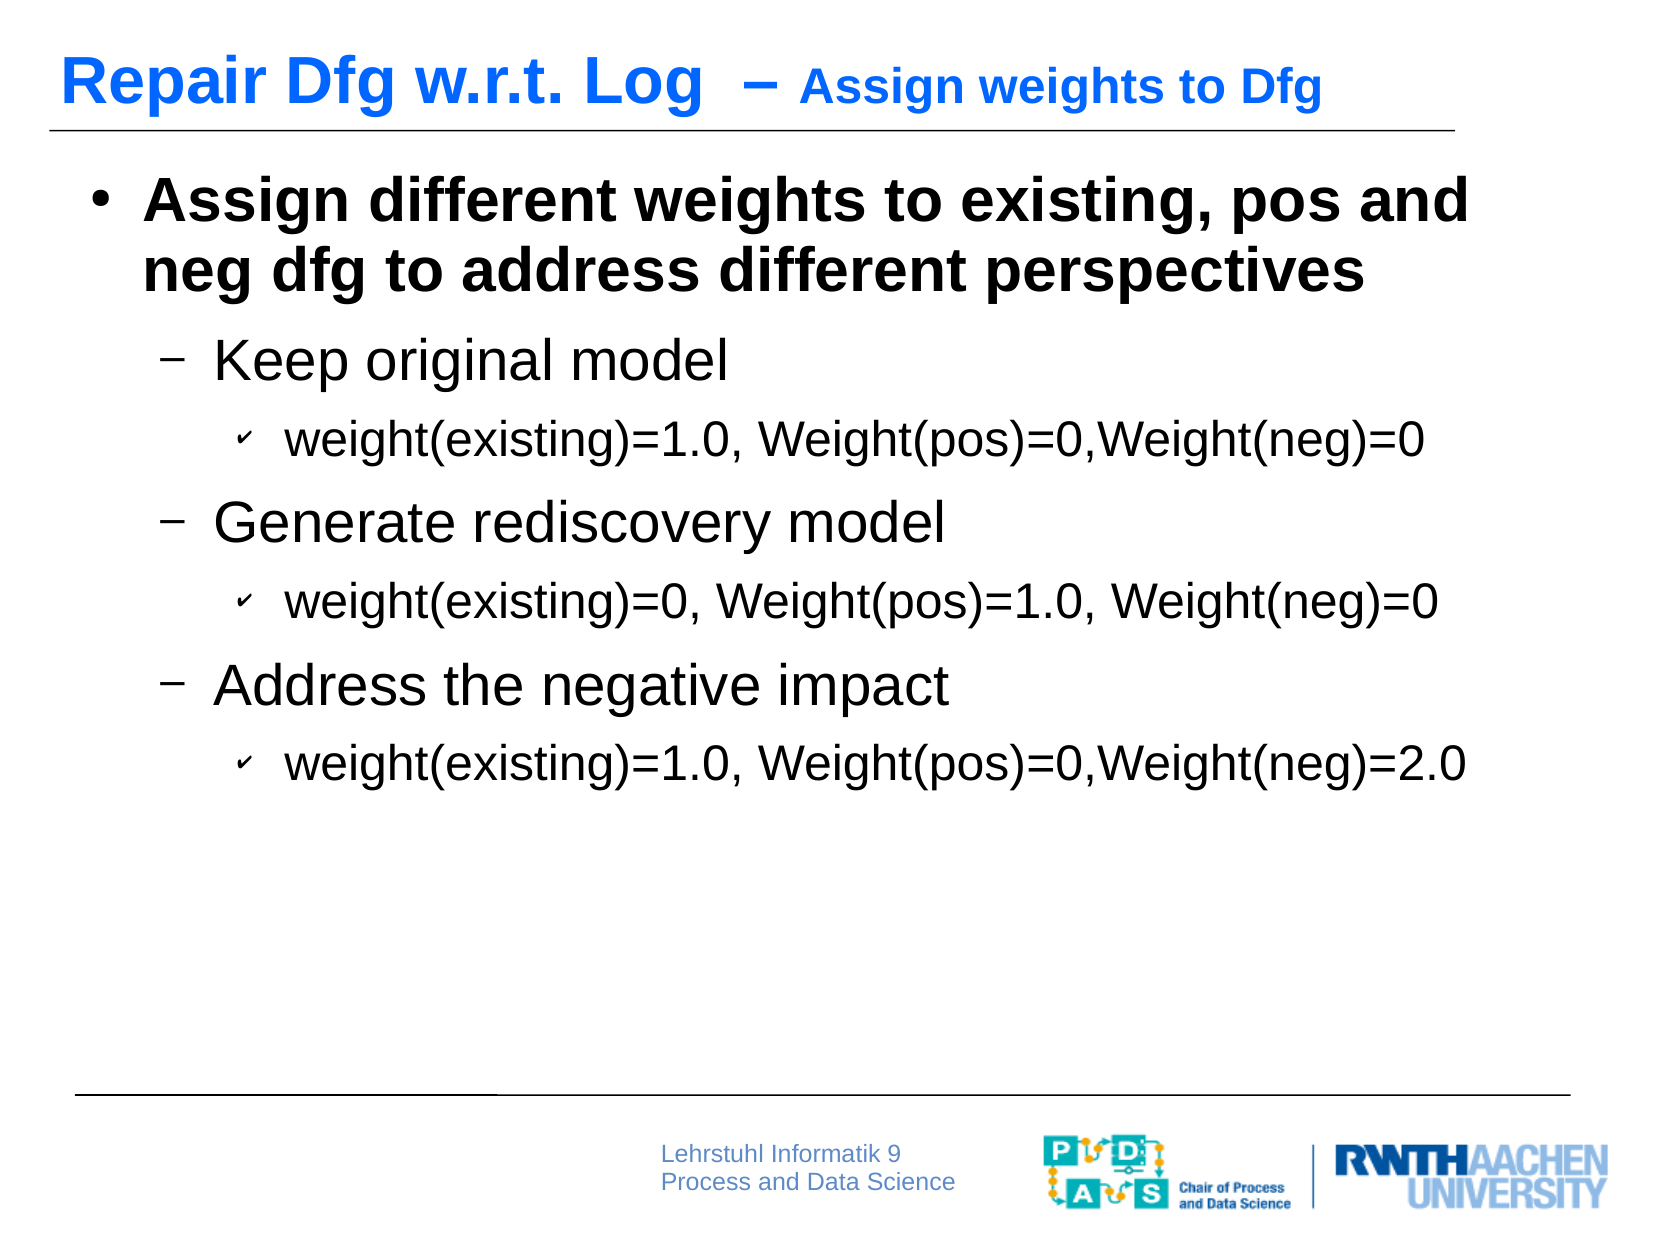

# Repair Dfg w.r.t. Log – Assign weights to Dfg
Assign different weights to existing, pos and neg dfg to address different perspectives
Keep original model
weight(existing)=1.0, Weight(pos)=0,Weight(neg)=0
Generate rediscovery model
weight(existing)=0, Weight(pos)=1.0, Weight(neg)=0
Address the negative impact
weight(existing)=1.0, Weight(pos)=0,Weight(neg)=2.0